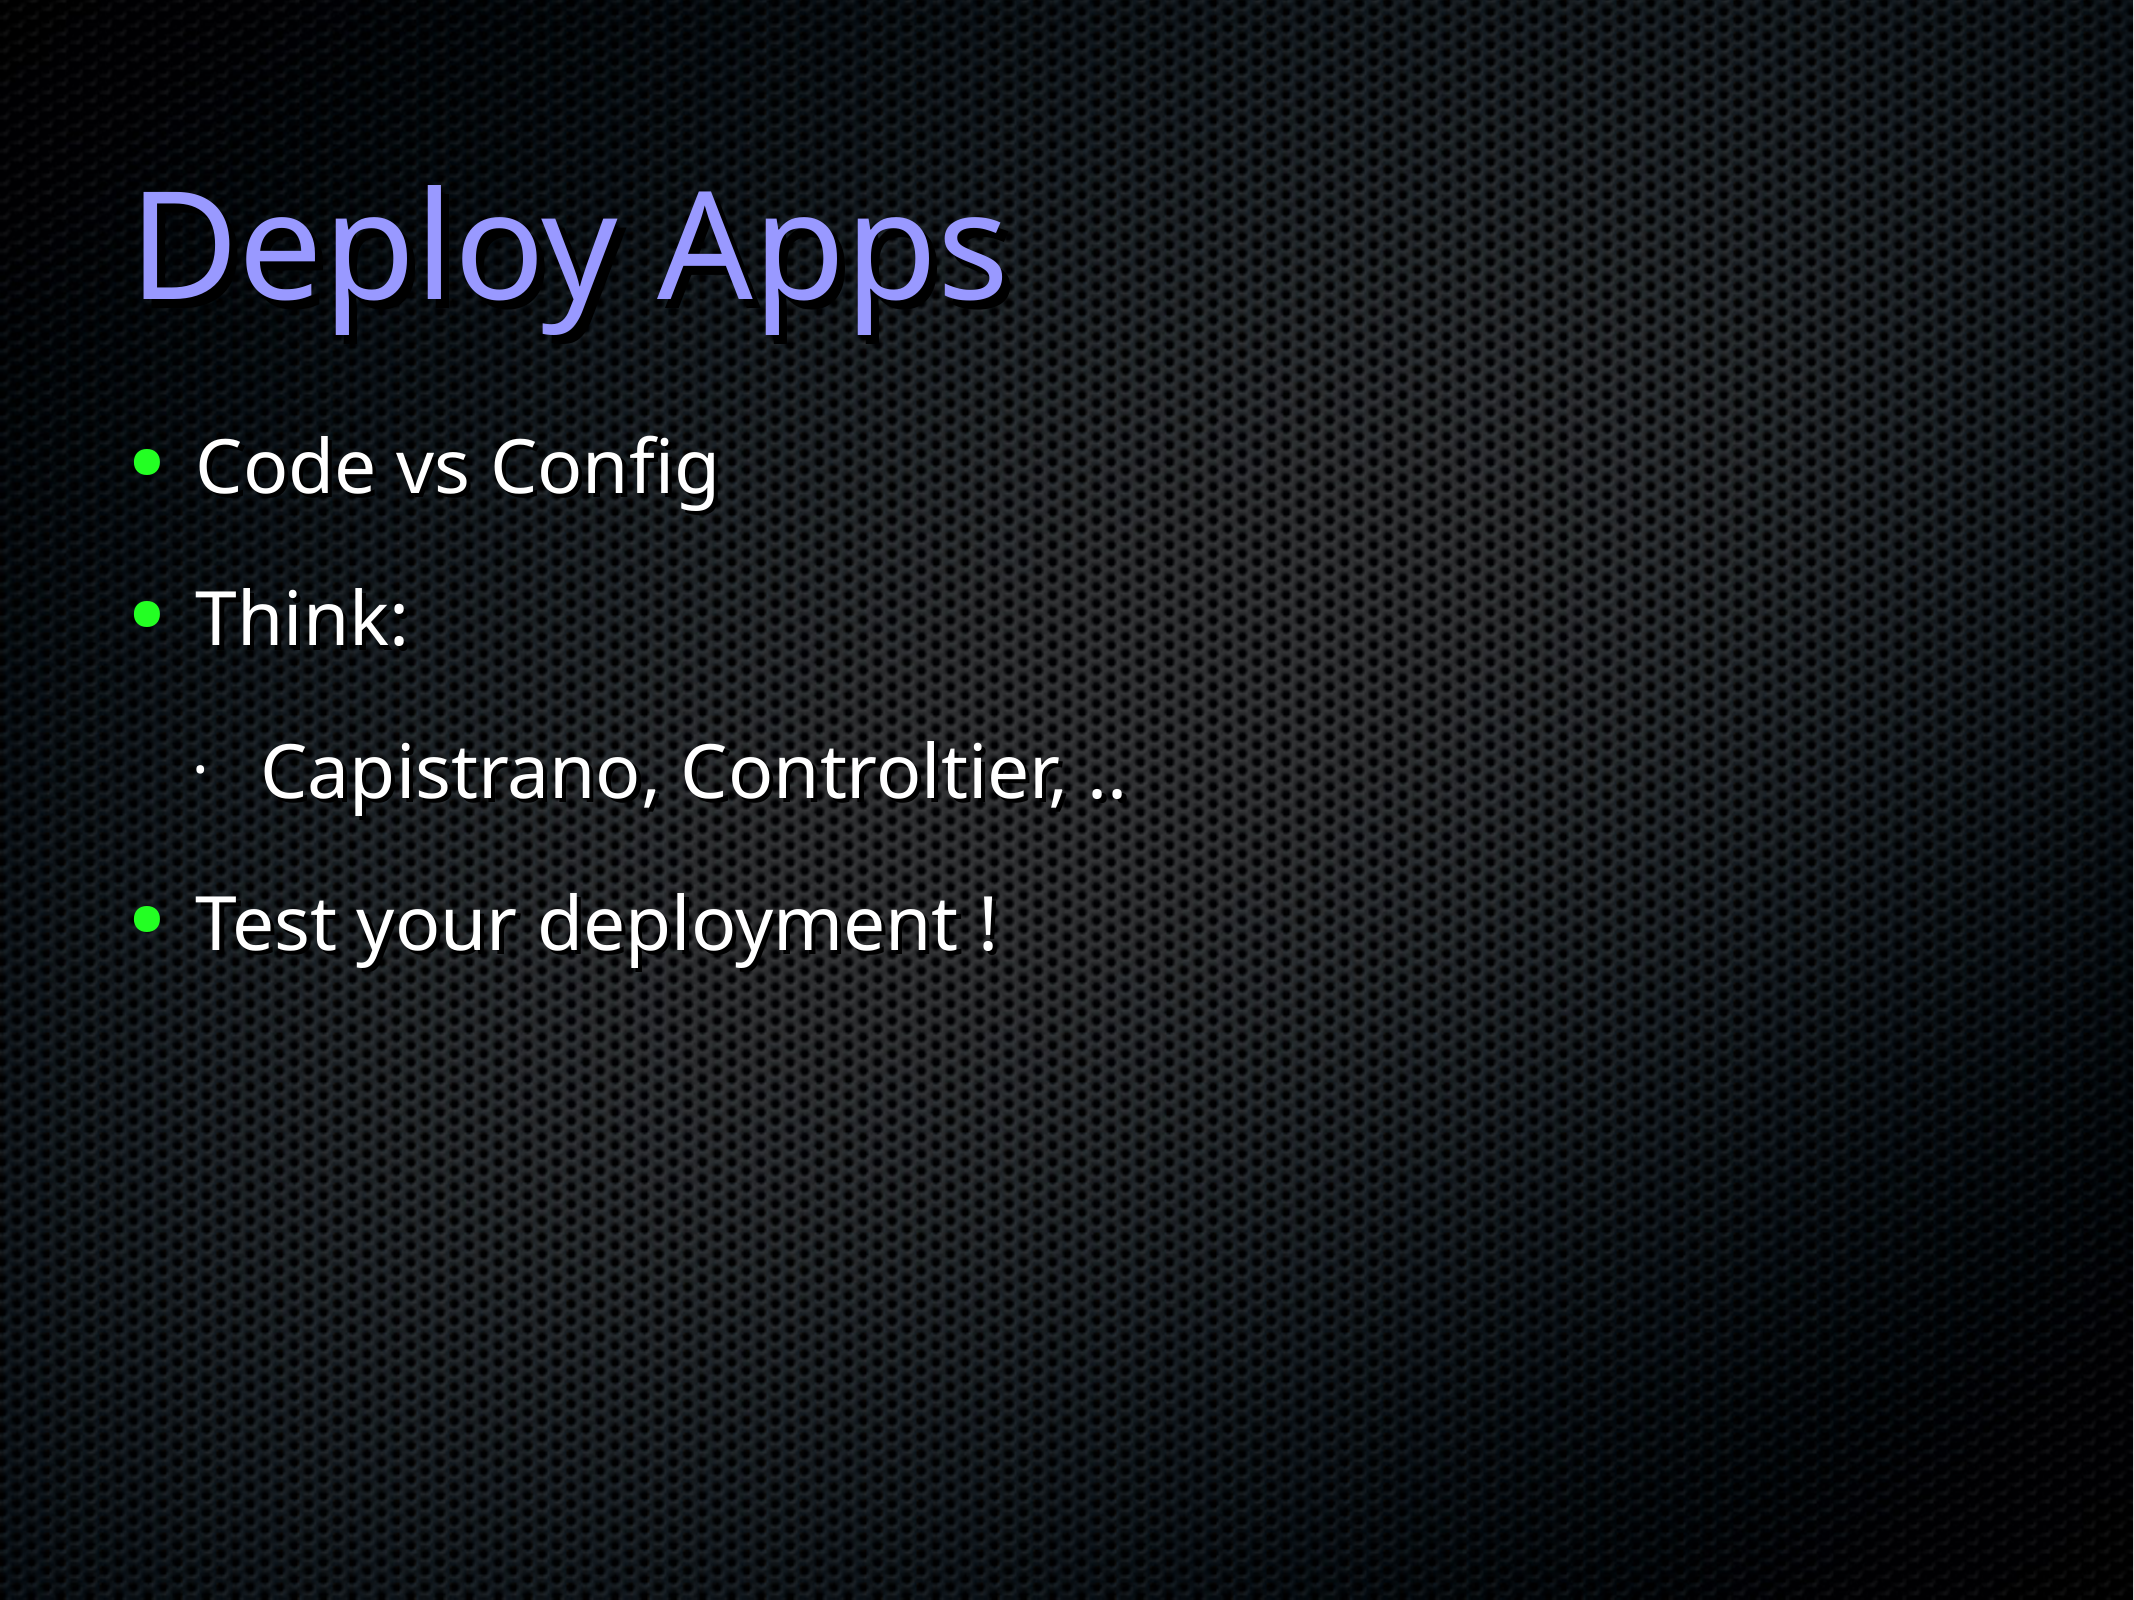

# Deploy Apps
Code vs Config
Think:
Capistrano, Controltier, ..
Test your deployment !